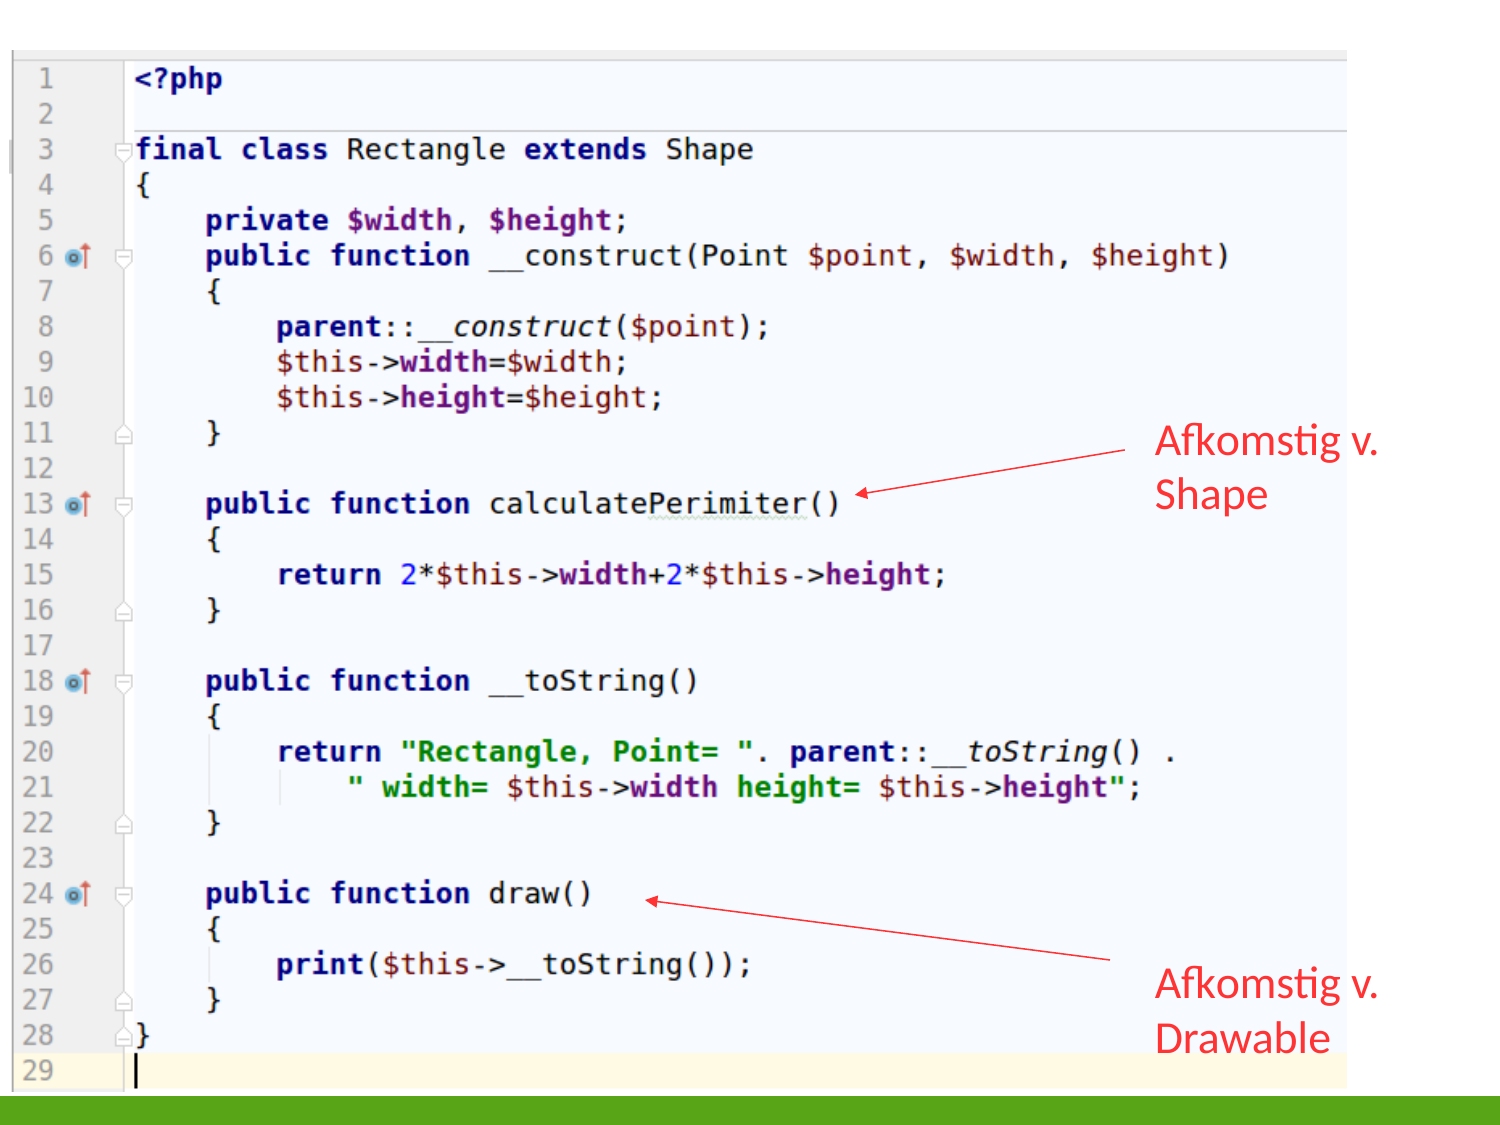

Interface
Afkomstig v. Shape
Afkomstig v. Drawable